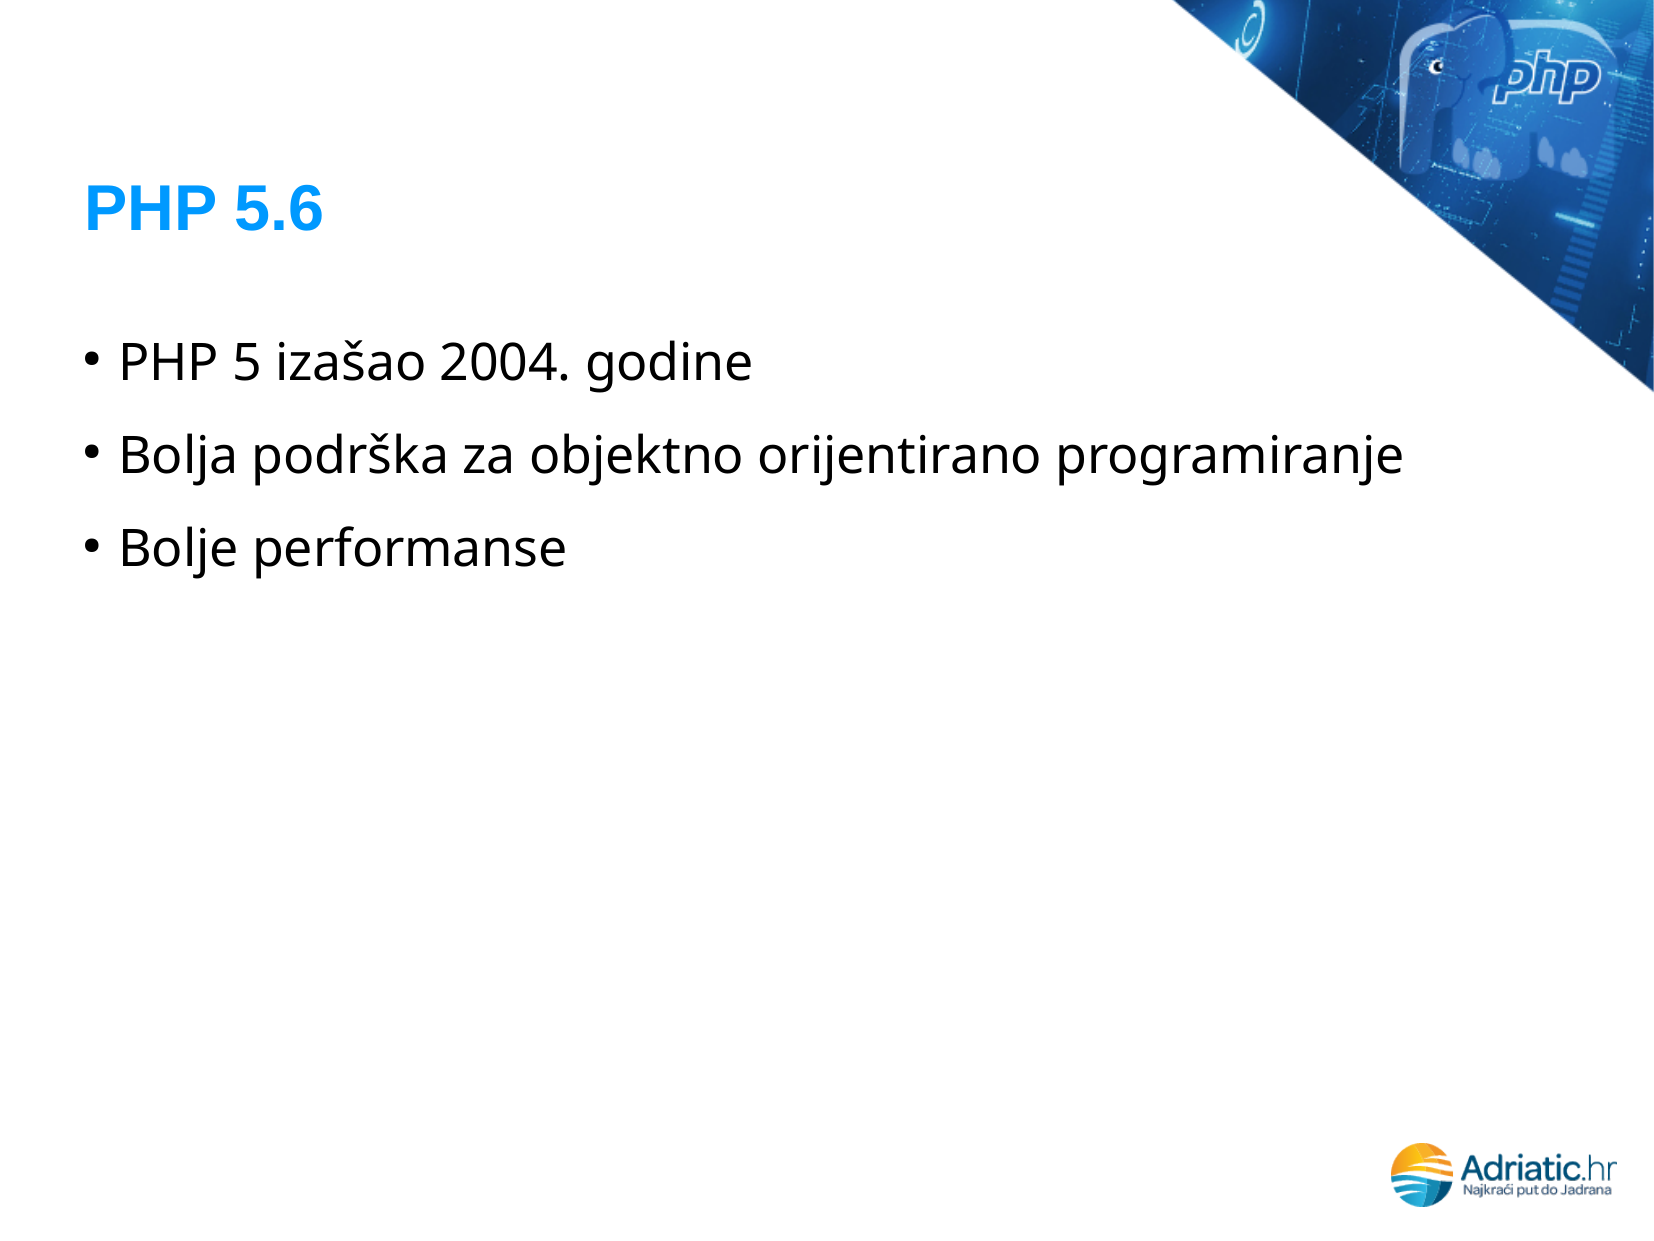

# PHP 5.6
PHP 5 izašao 2004. godine
Bolja podrška za objektno orijentirano programiranje
Bolje performanse